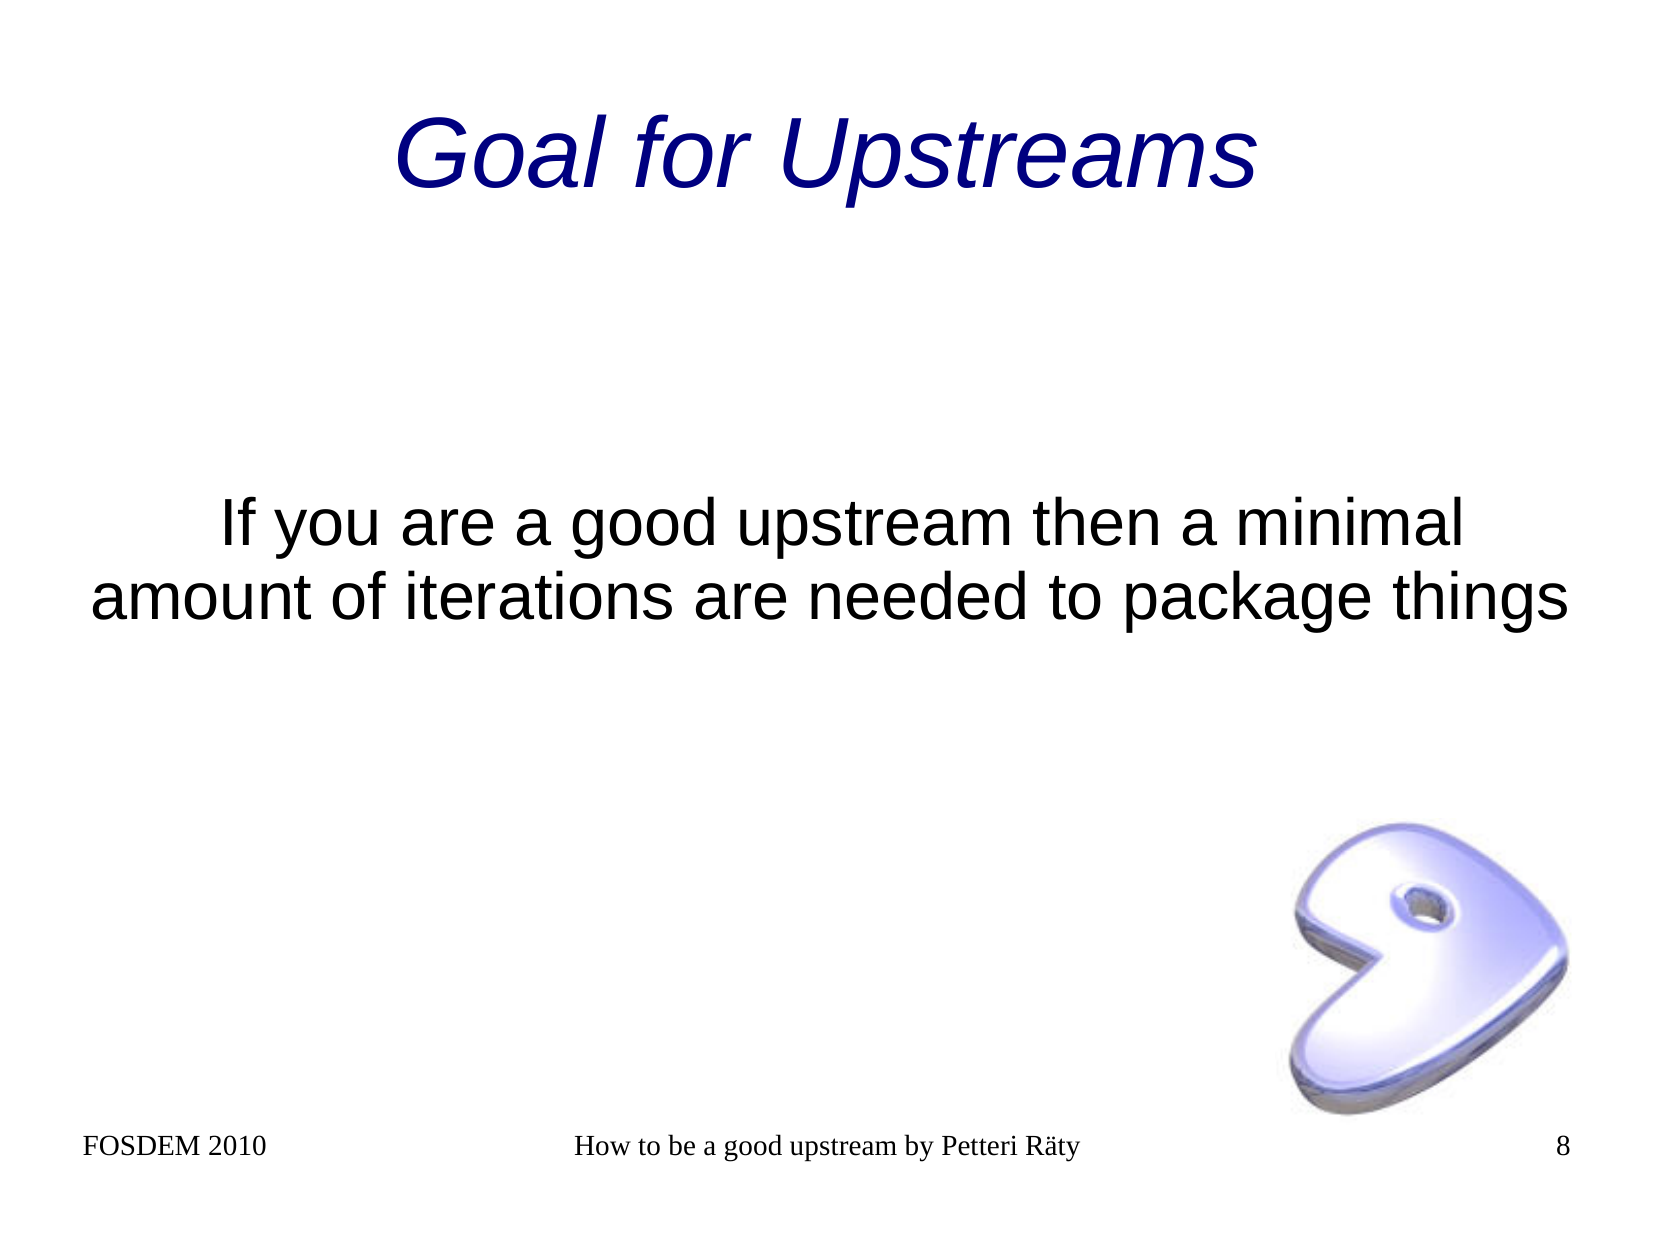

# Goal for Upstreams
If you are a good upstream then a minimal amount of iterations are needed to package things
8